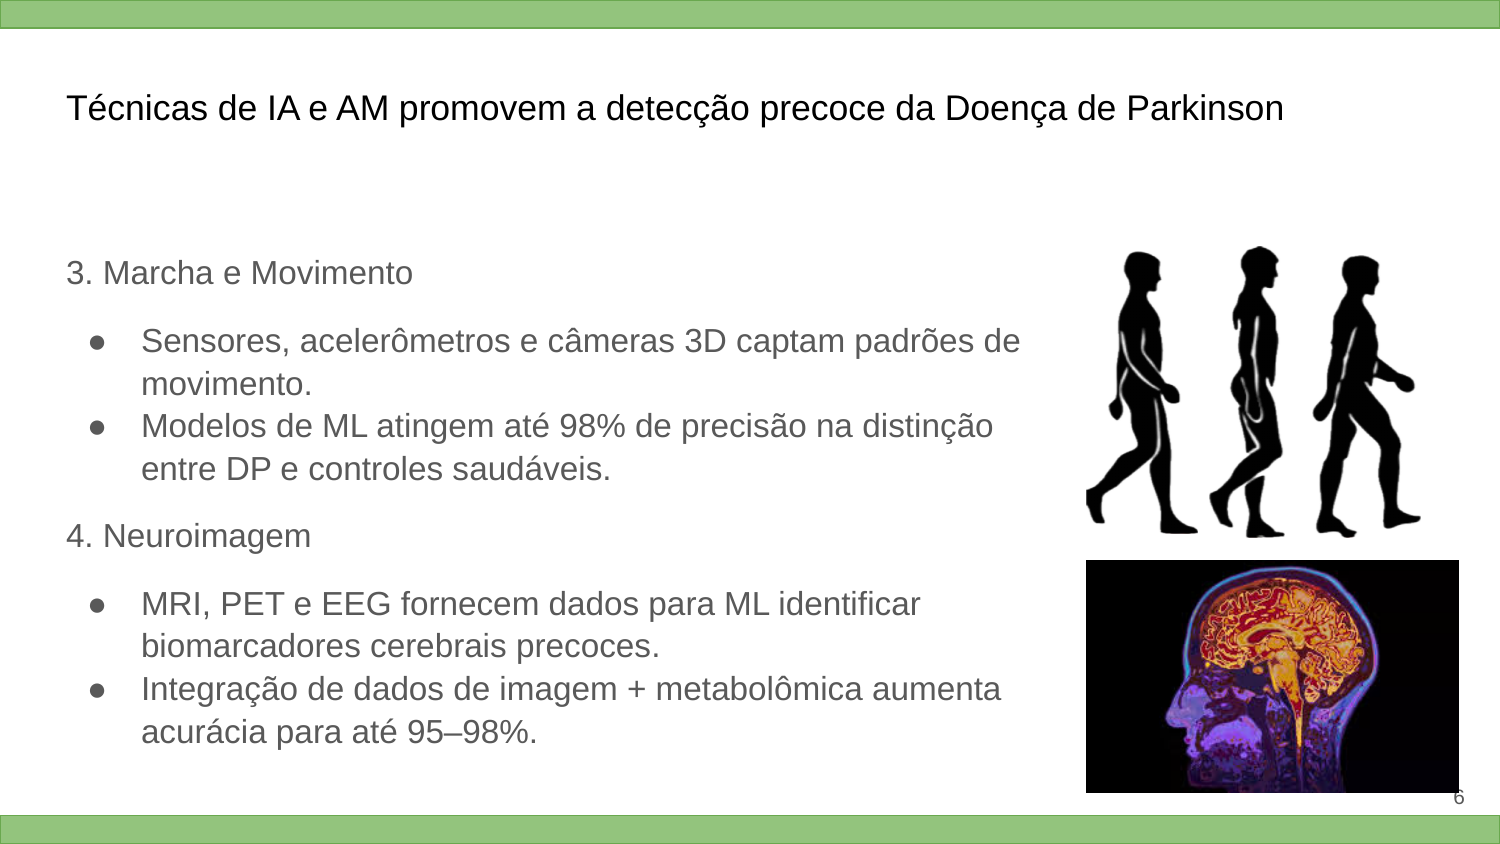

# Técnicas de IA e AM promovem a detecção precoce da Doença de Parkinson
3. Marcha e Movimento
Sensores, acelerômetros e câmeras 3D captam padrões de movimento.
Modelos de ML atingem até 98% de precisão na distinção entre DP e controles saudáveis.
4. Neuroimagem
MRI, PET e EEG fornecem dados para ML identificar biomarcadores cerebrais precoces.
Integração de dados de imagem + metabolômica aumenta acurácia para até 95–98%.